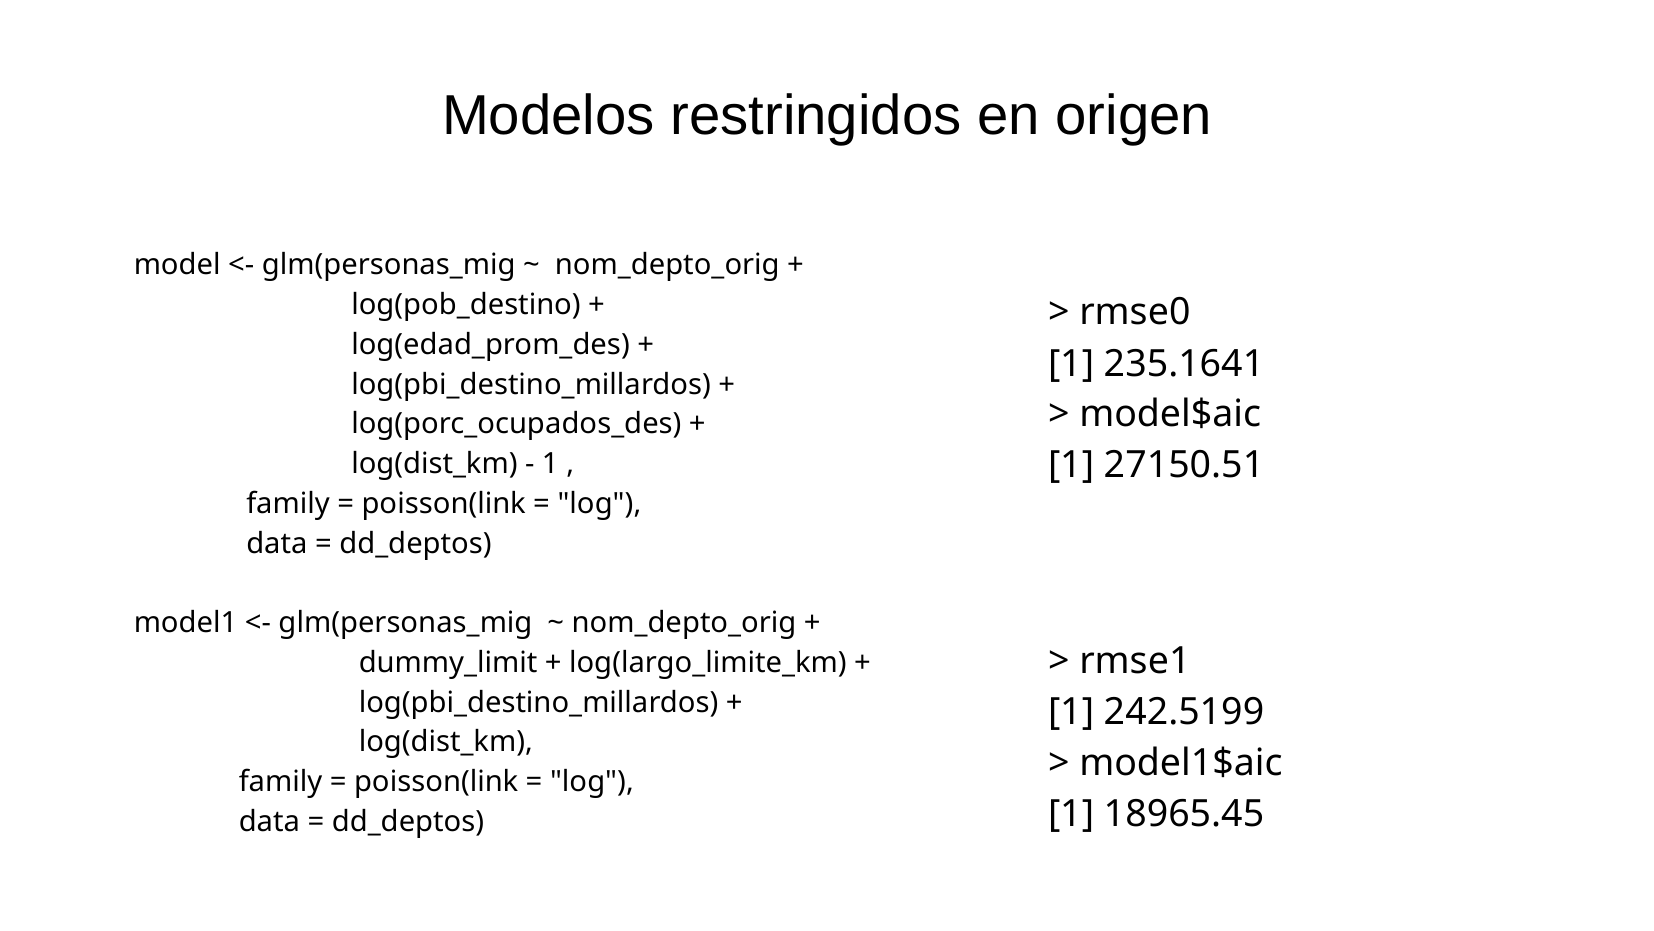

# Modelos restringidos en origen
model <- glm(personas_mig ~ nom_depto_orig +
 log(pob_destino) +
 log(edad_prom_des) +
 log(pbi_destino_millardos) +
 log(porc_ocupados_des) +
 log(dist_km) - 1 ,
 family = poisson(link = "log"),
 data = dd_deptos)
model1 <- glm(personas_mig ~ nom_depto_orig +
 dummy_limit + log(largo_limite_km) +
 log(pbi_destino_millardos) +
 log(dist_km),
 family = poisson(link = "log"),
 data = dd_deptos)
> rmse0
[1] 235.1641
> model$aic
[1] 27150.51
> rmse1
[1] 242.5199
> model1$aic
[1] 18965.45